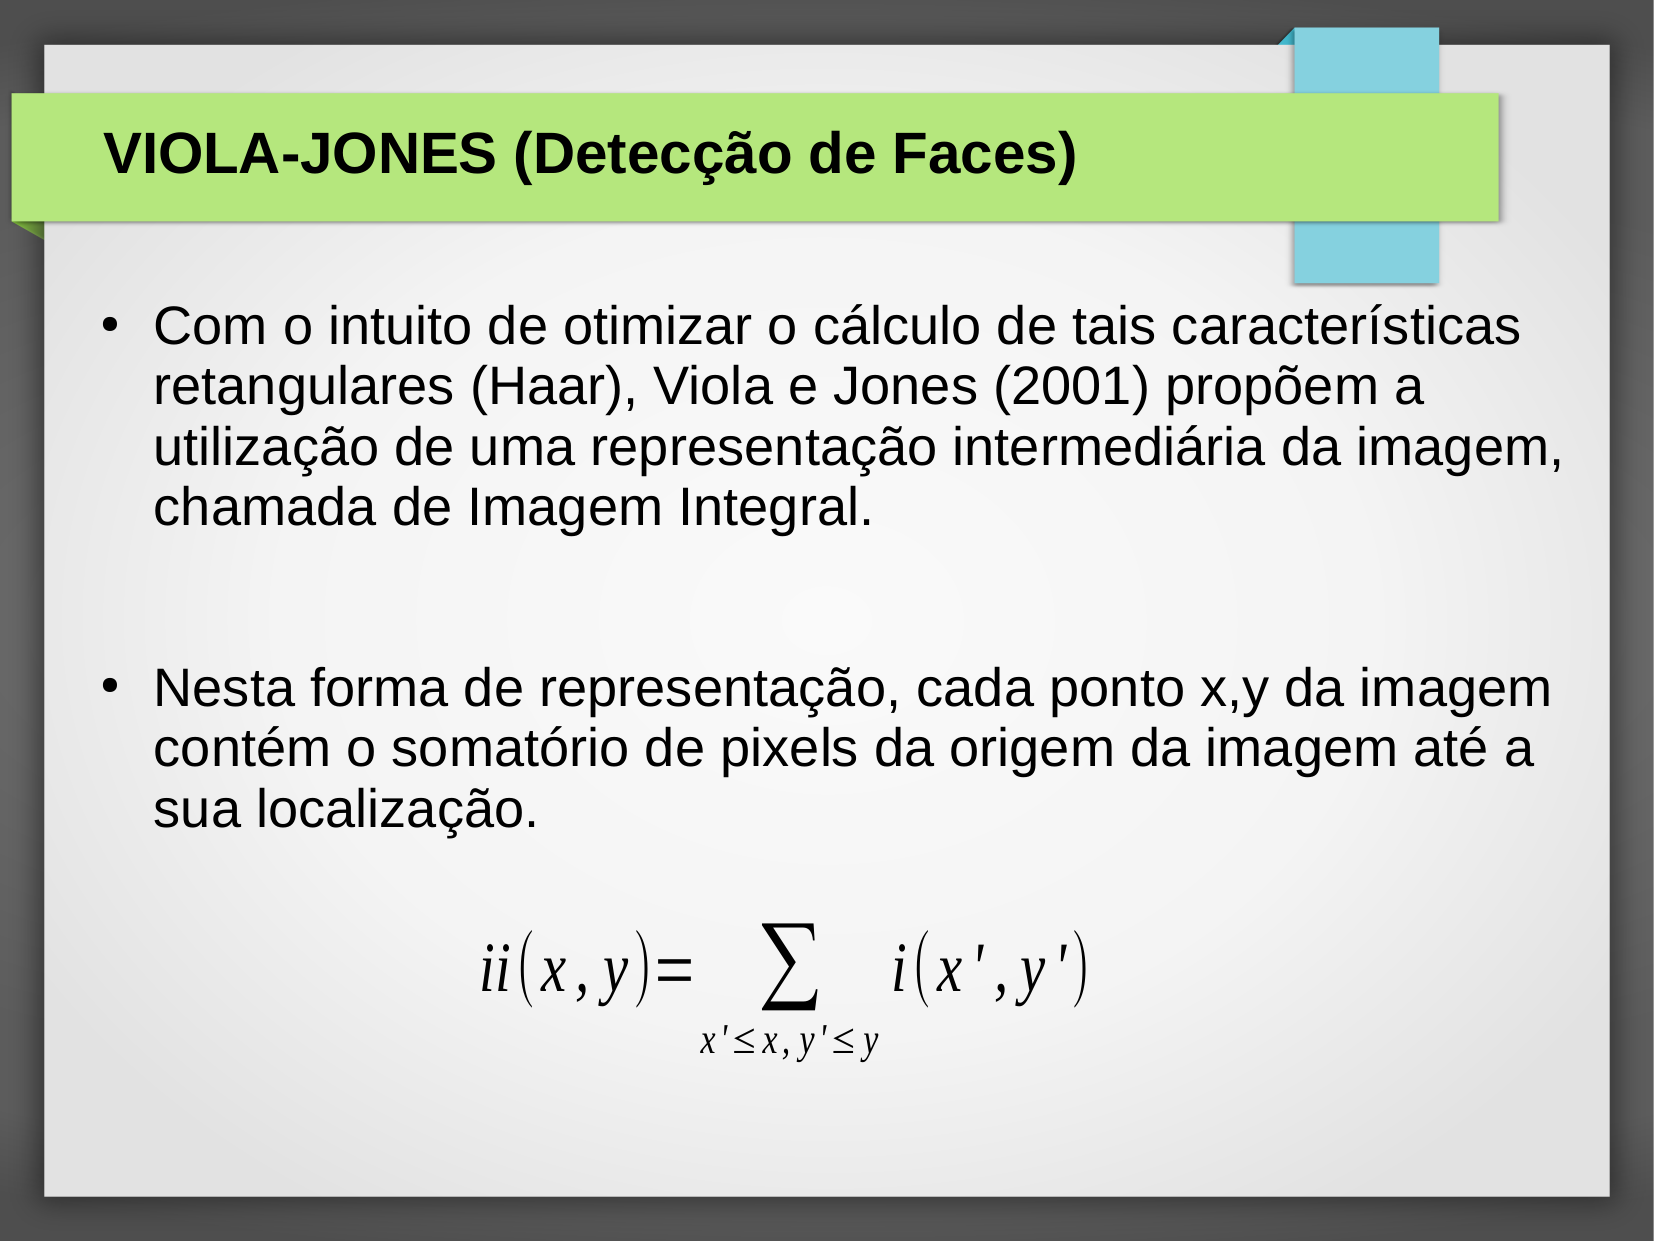

# VIOLA-JONES (Detecção de Faces)
Com o intuito de otimizar o cálculo de tais características retangulares (Haar), Viola e Jones (2001) propõem a utilização de uma representação intermediária da imagem, chamada de Imagem Integral.
Nesta forma de representação, cada ponto x,y da imagem contém o somatório de pixels da origem da imagem até a sua localização.